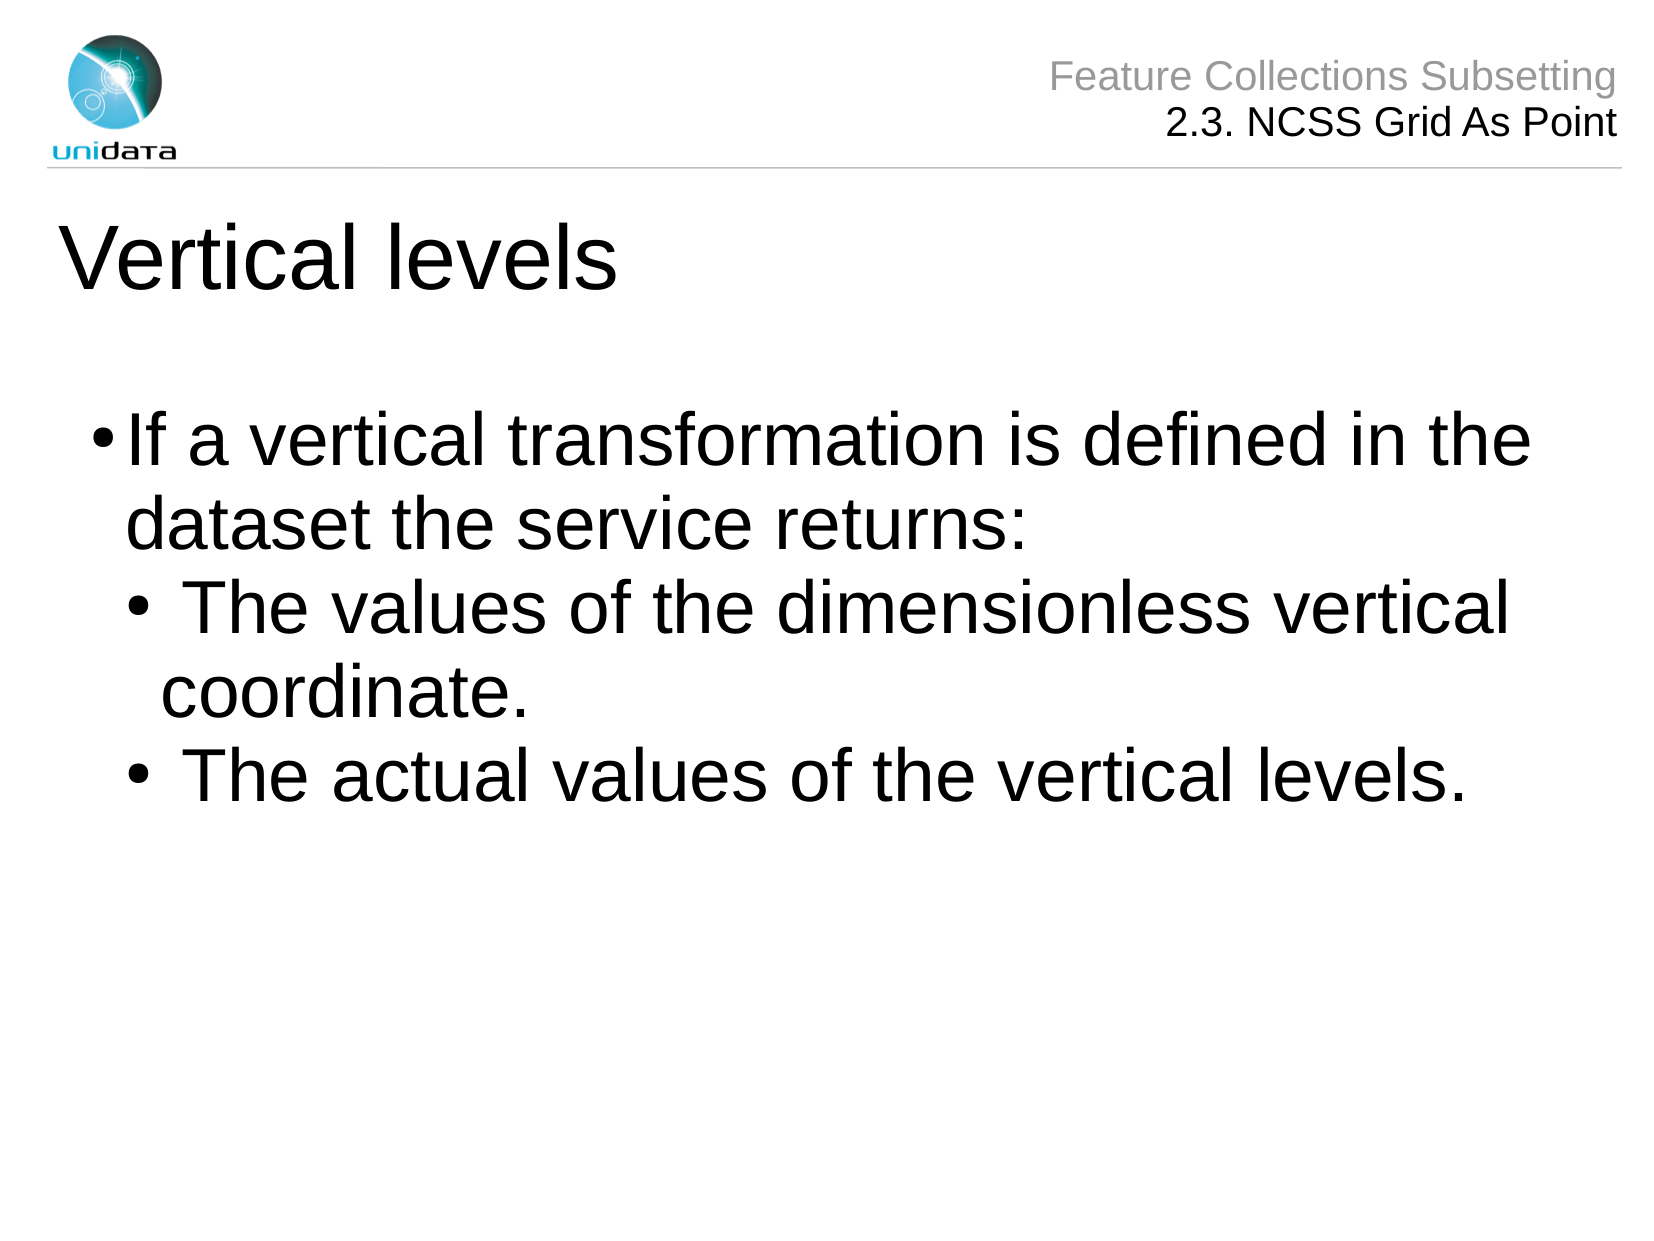

Feature Collections Subsetting
2.3. NCSS Grid As Point
# Vertical levels
If a vertical transformation is defined in the dataset the service returns:
 The values of the dimensionless vertical coordinate.
 The actual values of the vertical levels.